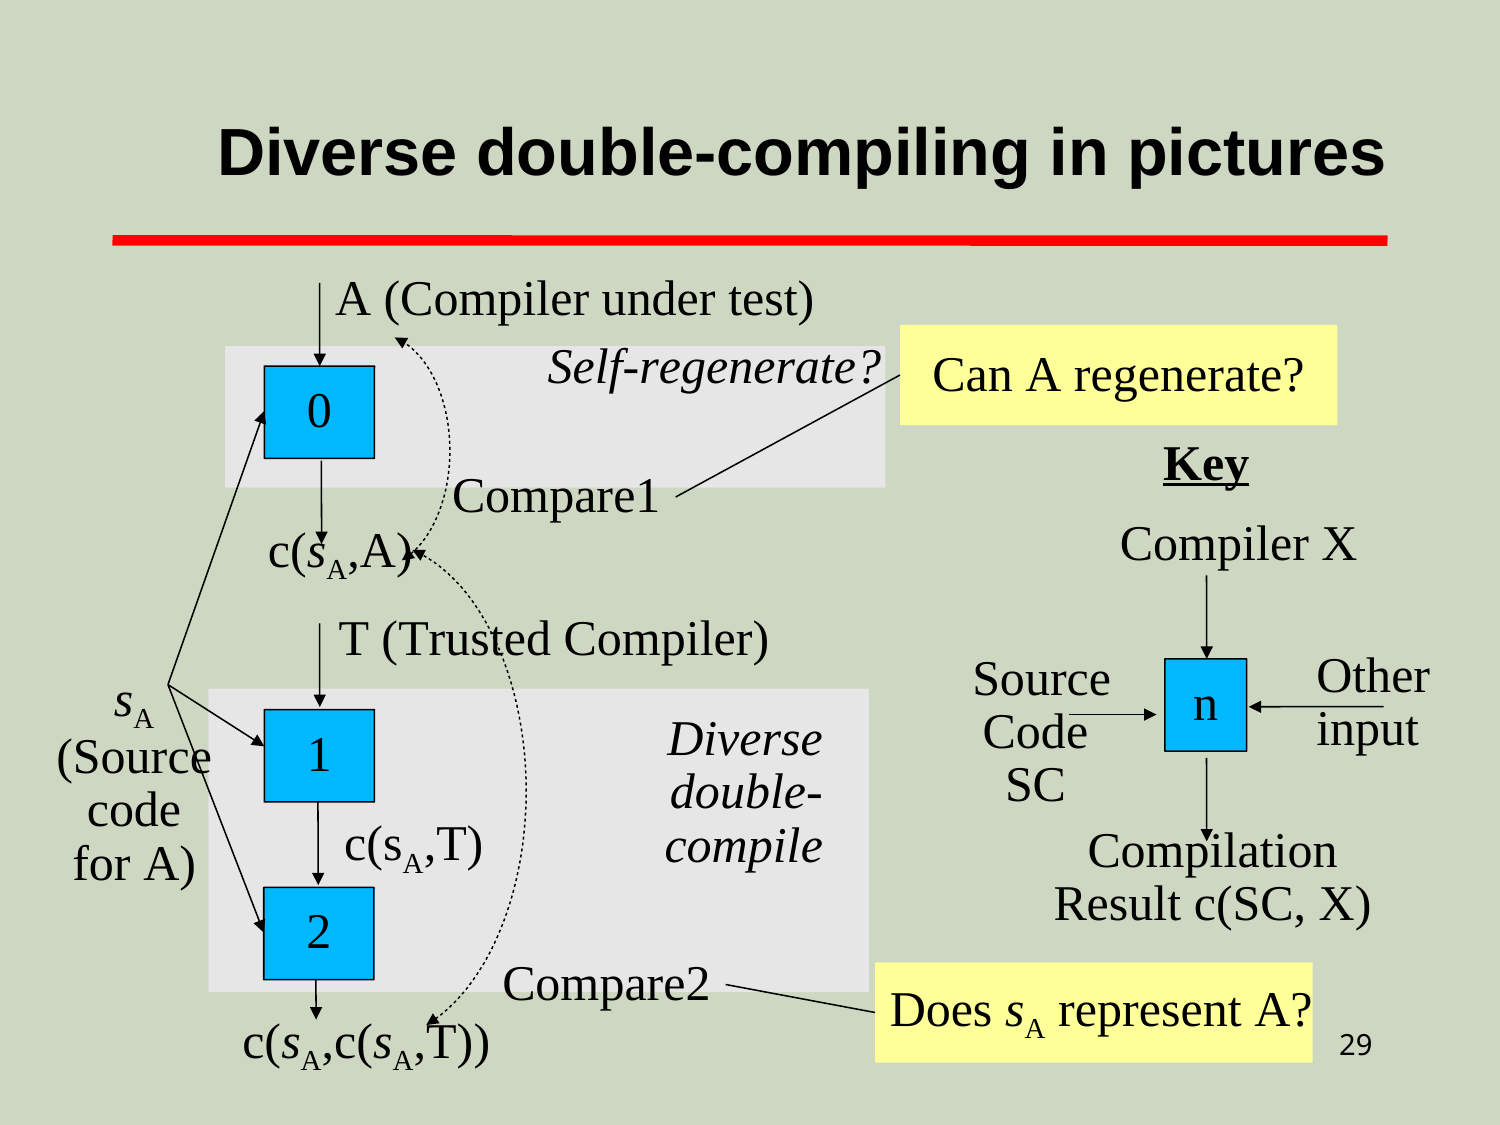

# Diverse double-compiling in pictures
A (Compiler under test)
Can A regenerate?
Self-regenerate?
0
Key
Compare1
Compiler X
c(sA,A)
T (Trusted Compiler)
sA
(Source
code
for A)
Other
input
 Source
Code SC
n
Diverse
double-
compile
1
c(sA,T)
Compilation
Result c(SC, X)
2
Compare2
Does sA represent A?
c(sA,c(sA,T))